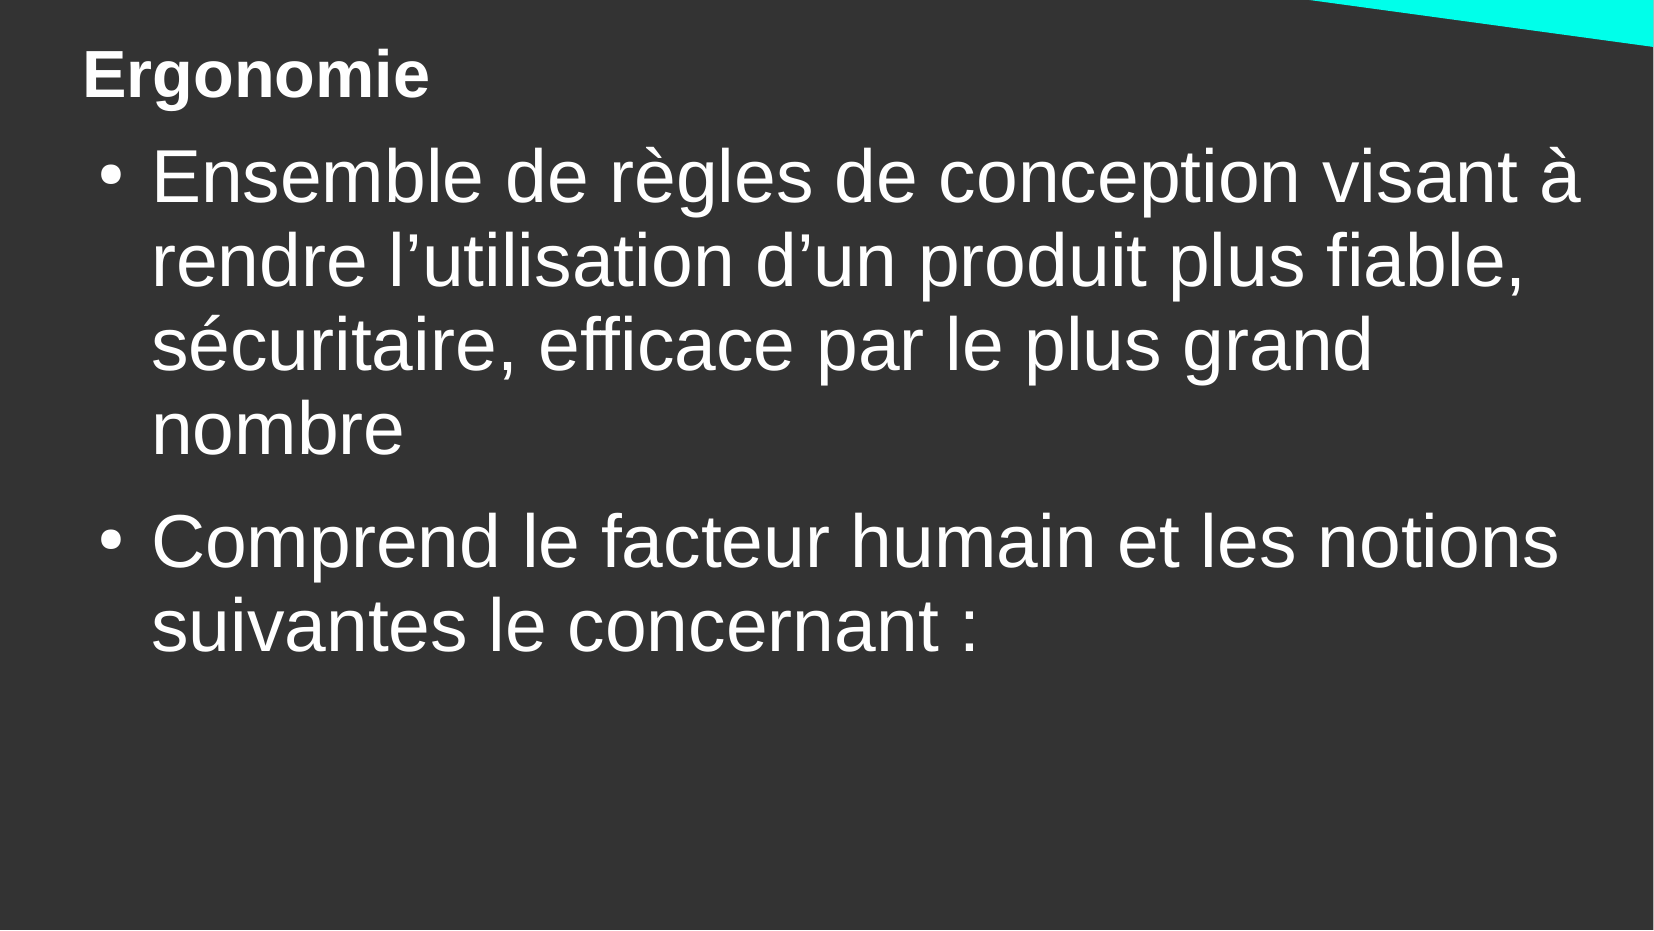

# Ergonomie
Ensemble de règles de conception visant à rendre l’utilisation d’un produit plus fiable, sécuritaire, efficace par le plus grand nombre
Comprend le facteur humain et les notions suivantes le concernant :